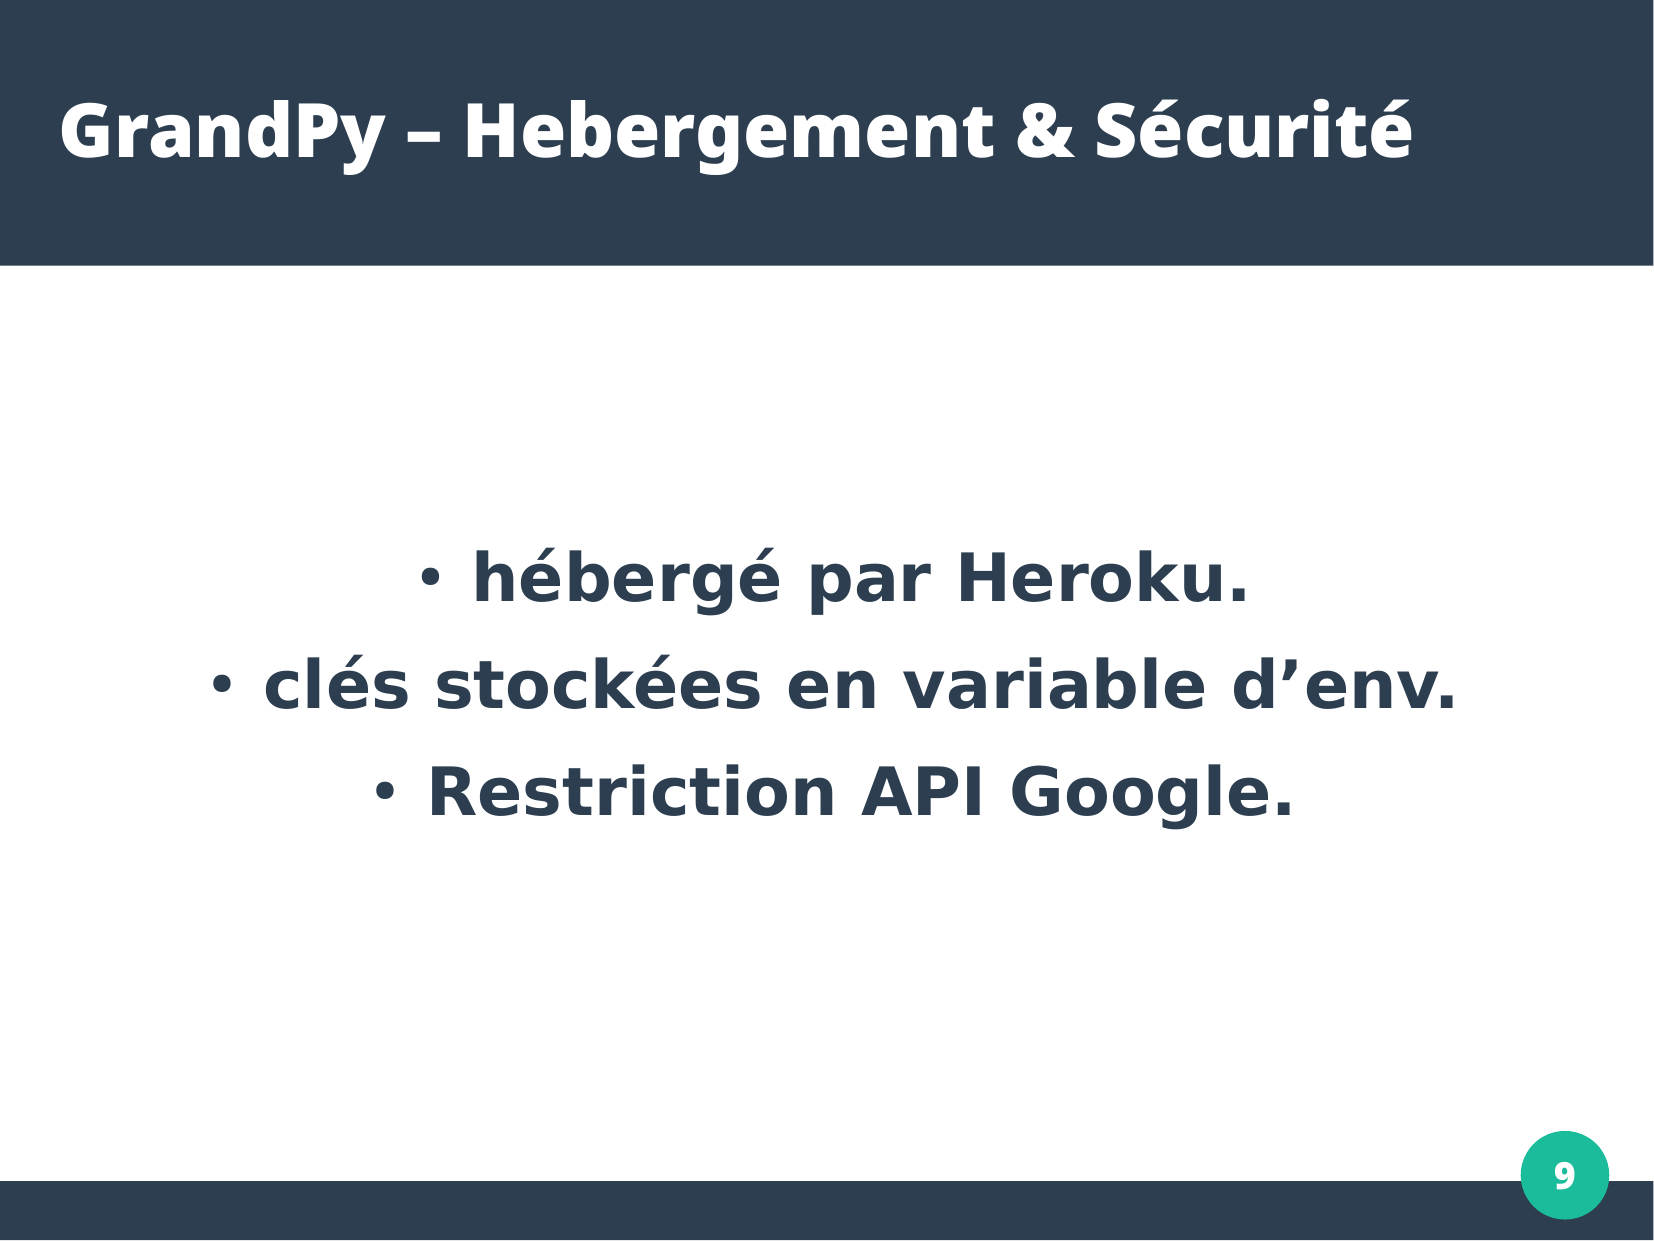

# GrandPy – Hebergement & Sécurité
hébergé par Heroku.
clés stockées en variable d’env.
Restriction API Google.
9